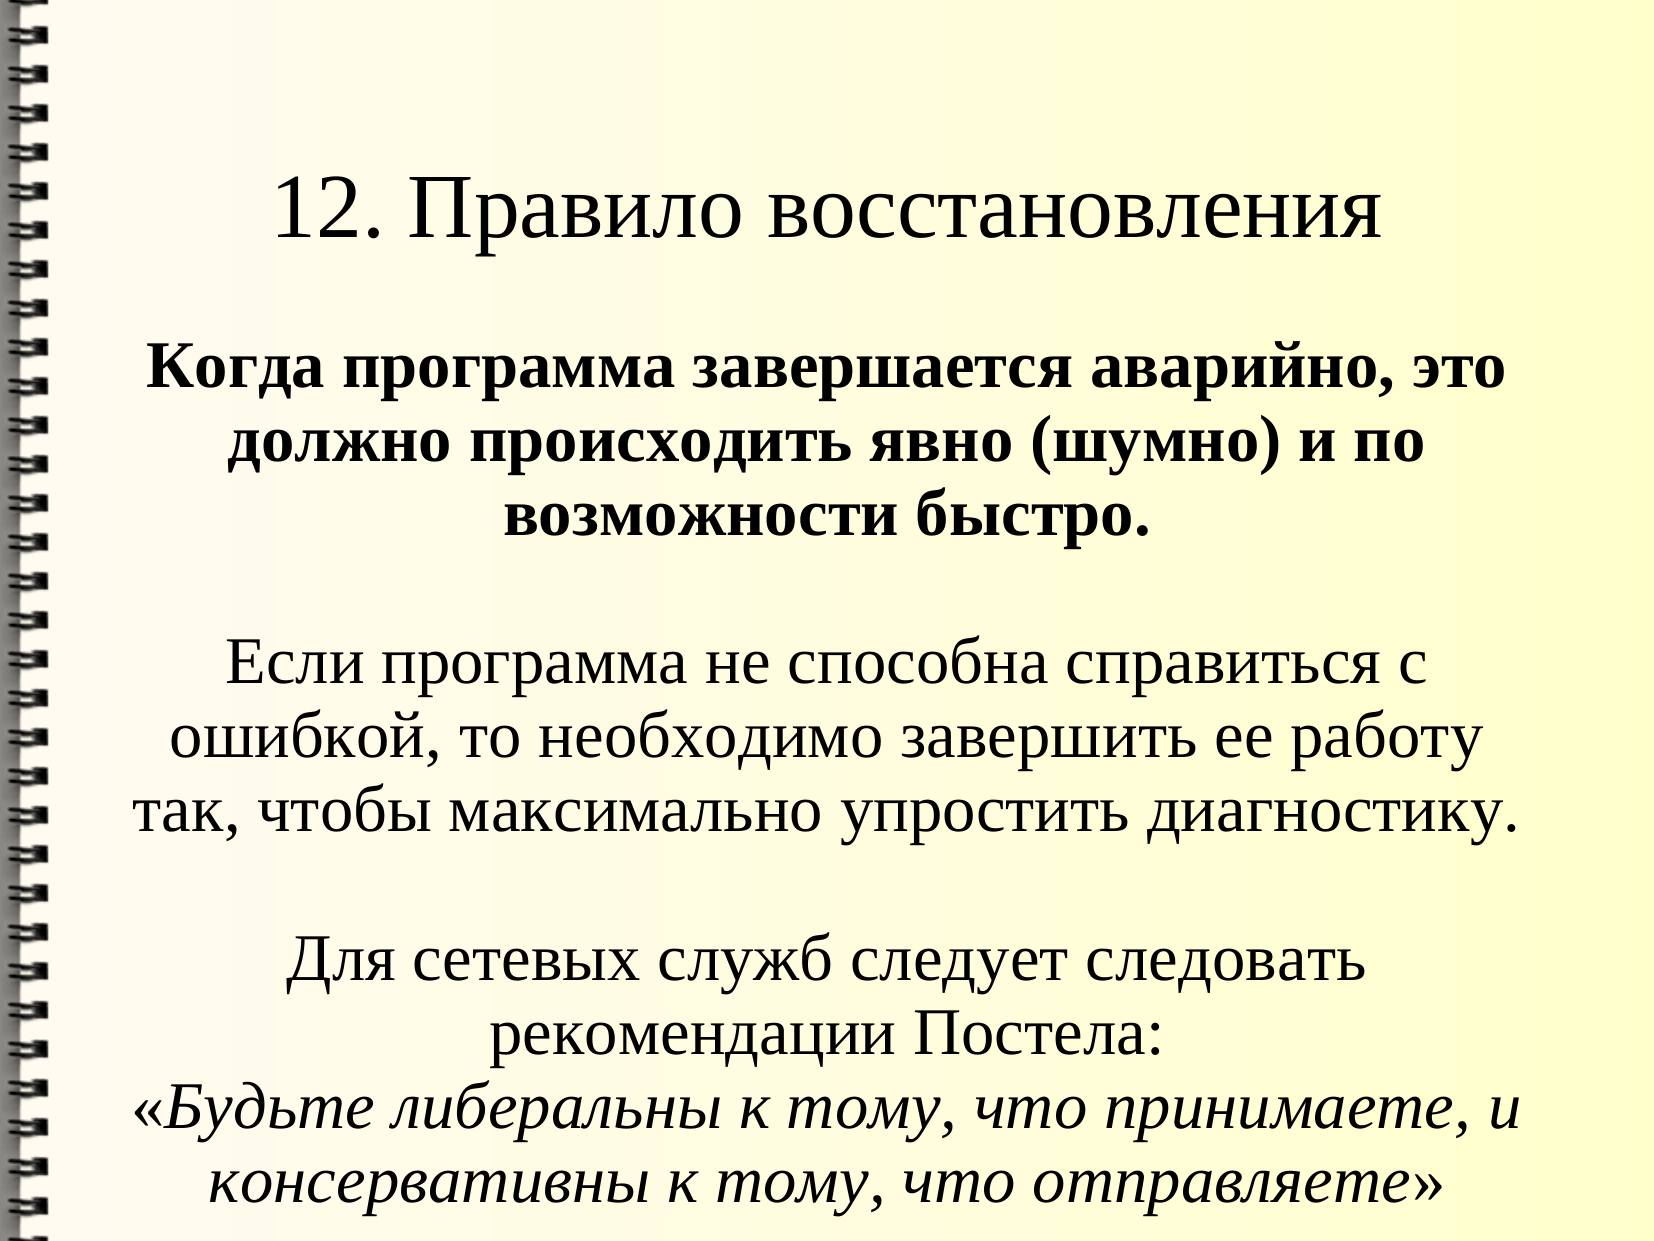

# 12. Правило восстановления
Когда программа завершается аварийно, это должно происходить явно (шумно) и по возможности быстро.
Если программа не способна справиться с ошибкой, то необходимо завершить ее работу так, чтобы максимально упростить диагностику.
Для сетевых служб следует следовать рекомендации Постела:
«Будьте либеральны к тому, что принимаете, и консервативны к тому, что отправляете»